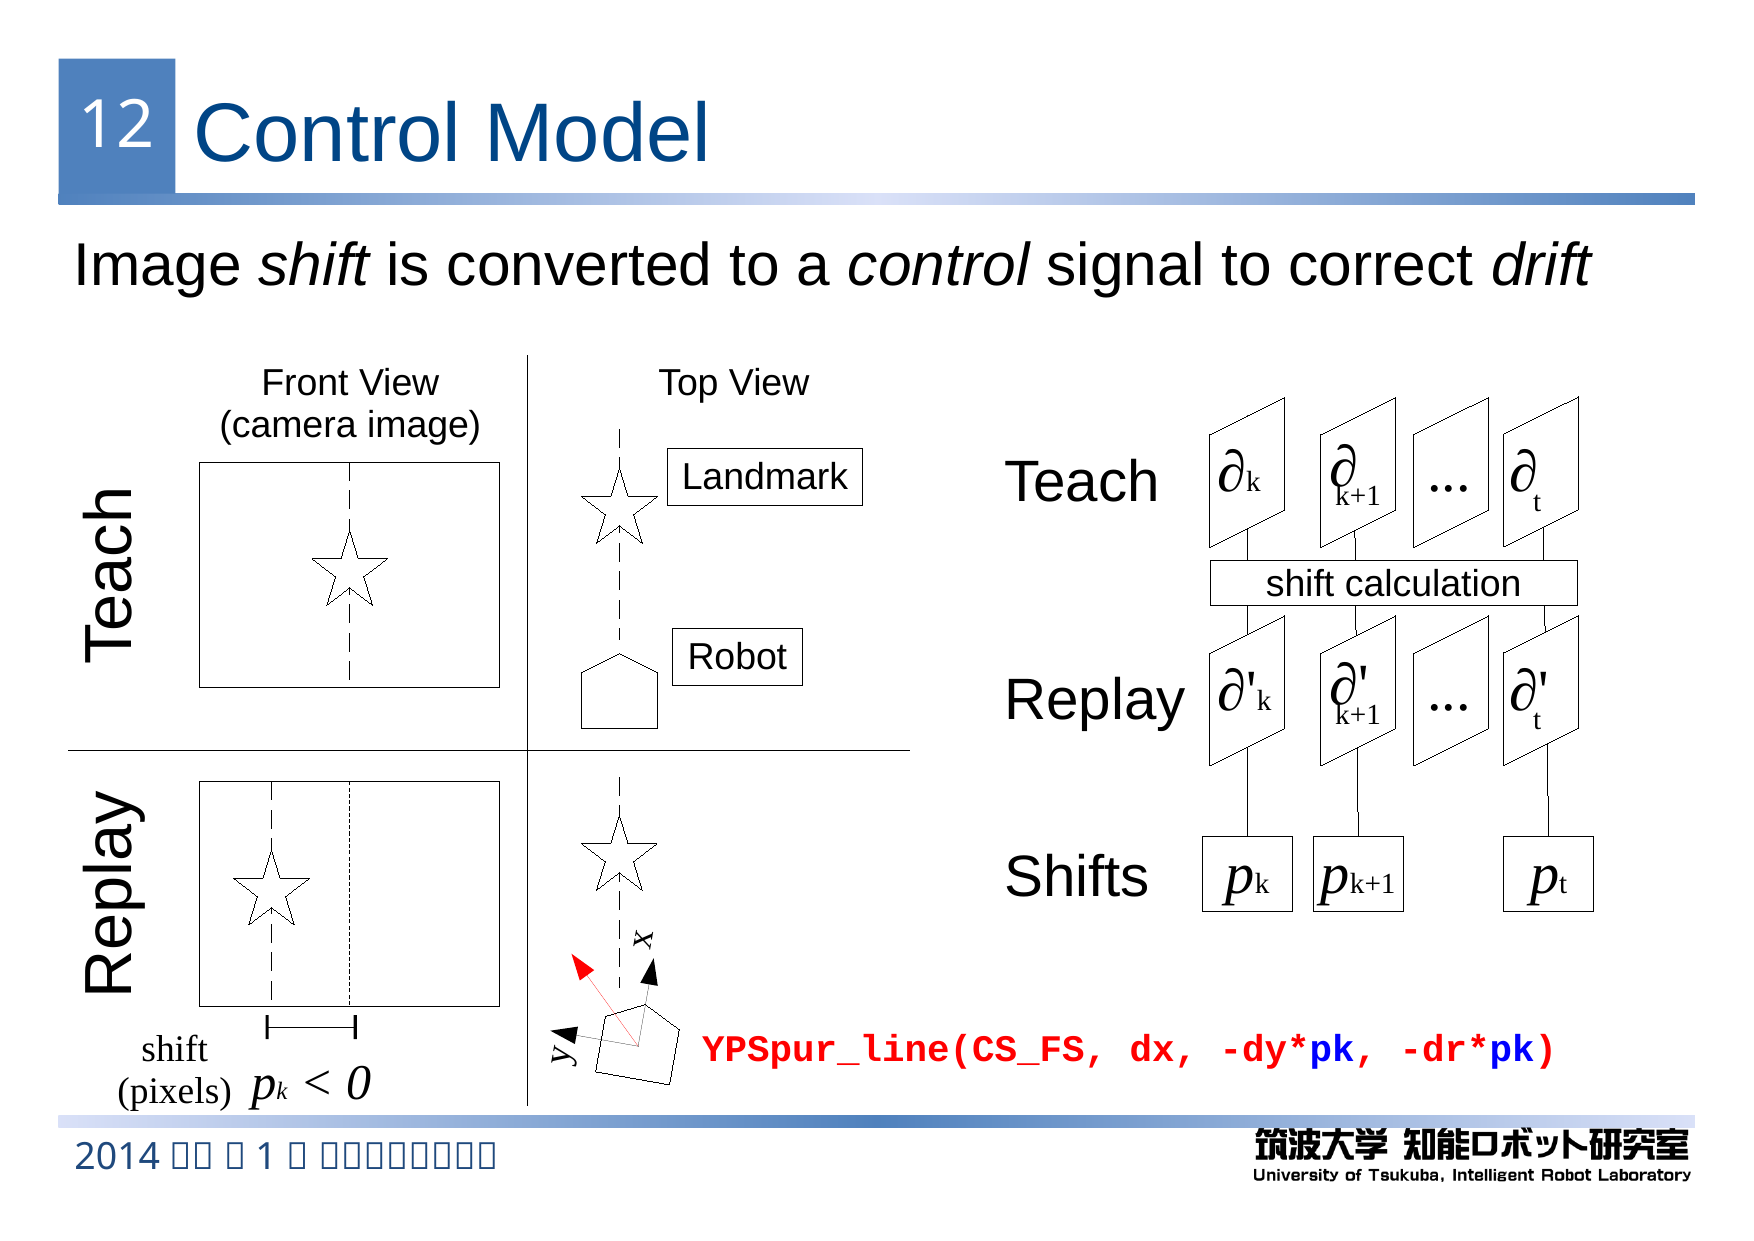

# Control Model
Image shift is converted to a control signal to correct drift
Front View
(camera image)
Top View
∂
∂
∂k
...
Teach
Landmark
k+1
t
Teach
shift calculation
Robot
∂'
∂'
∂'k
...
Replay
k+1
t
pt
pk+1
pk
Shifts
Replay
x
y
shift
(pixels)
YPSpur_line(CS_FS, dx, -dy*pk, -dr*pk)
pk < 0